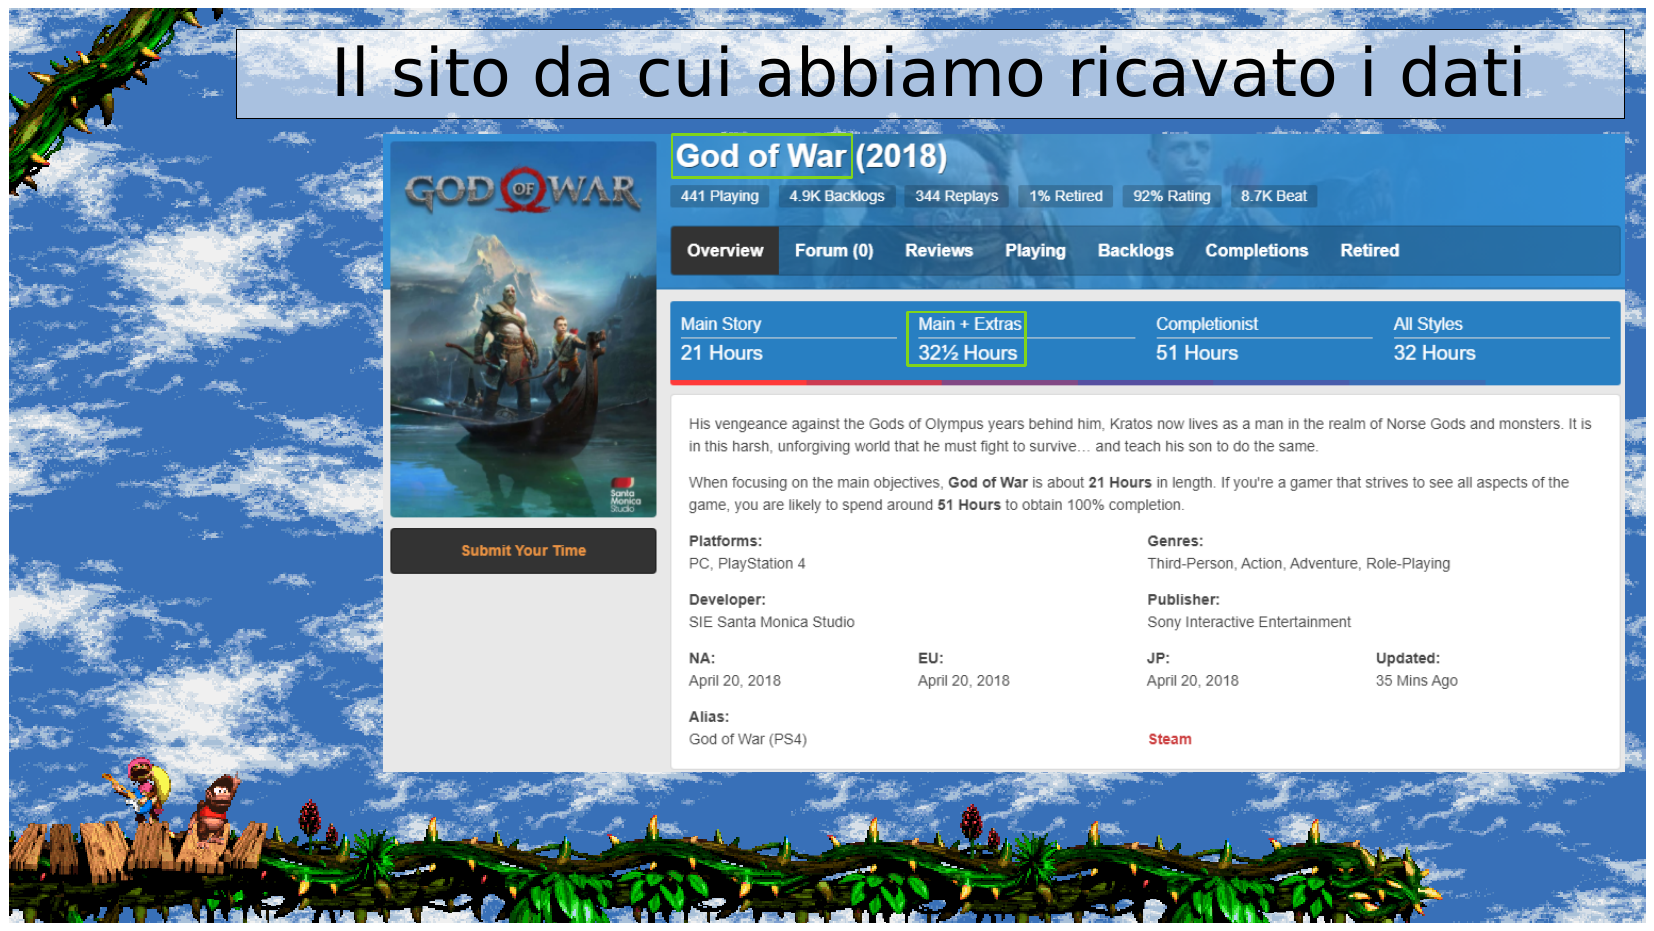

Il sito da cui abbiamo ricavato i dati